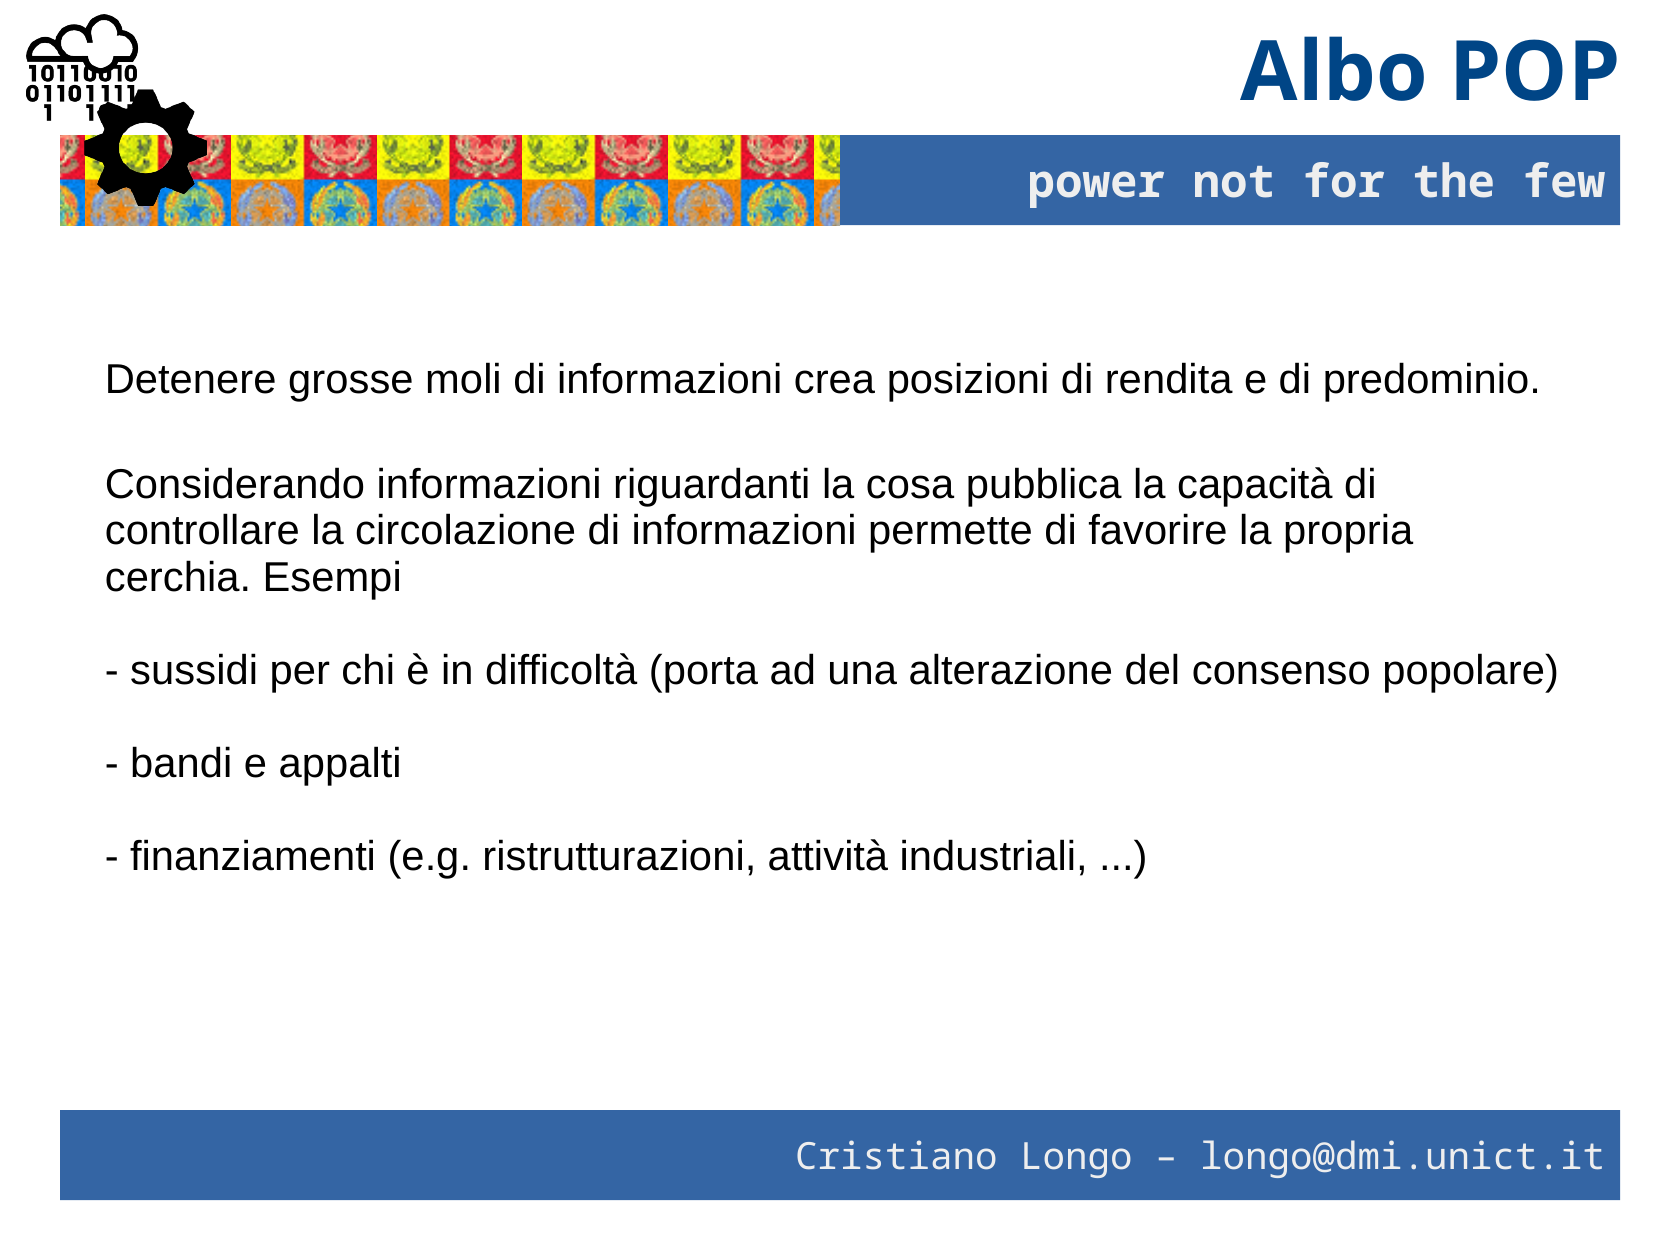

Albo POP
power not for the few
Detenere grosse moli di informazioni crea posizioni di rendita e di predominio.
Considerando informazioni riguardanti la cosa pubblica la capacità di controllare la circolazione di informazioni permette di favorire la propria cerchia. Esempi
- sussidi per chi è in difficoltà (porta ad una alterazione del consenso popolare)
- bandi e appalti
- finanziamenti (e.g. ristrutturazioni, attività industriali, ...)
Cristiano Longo – longo@dmi.unict.it